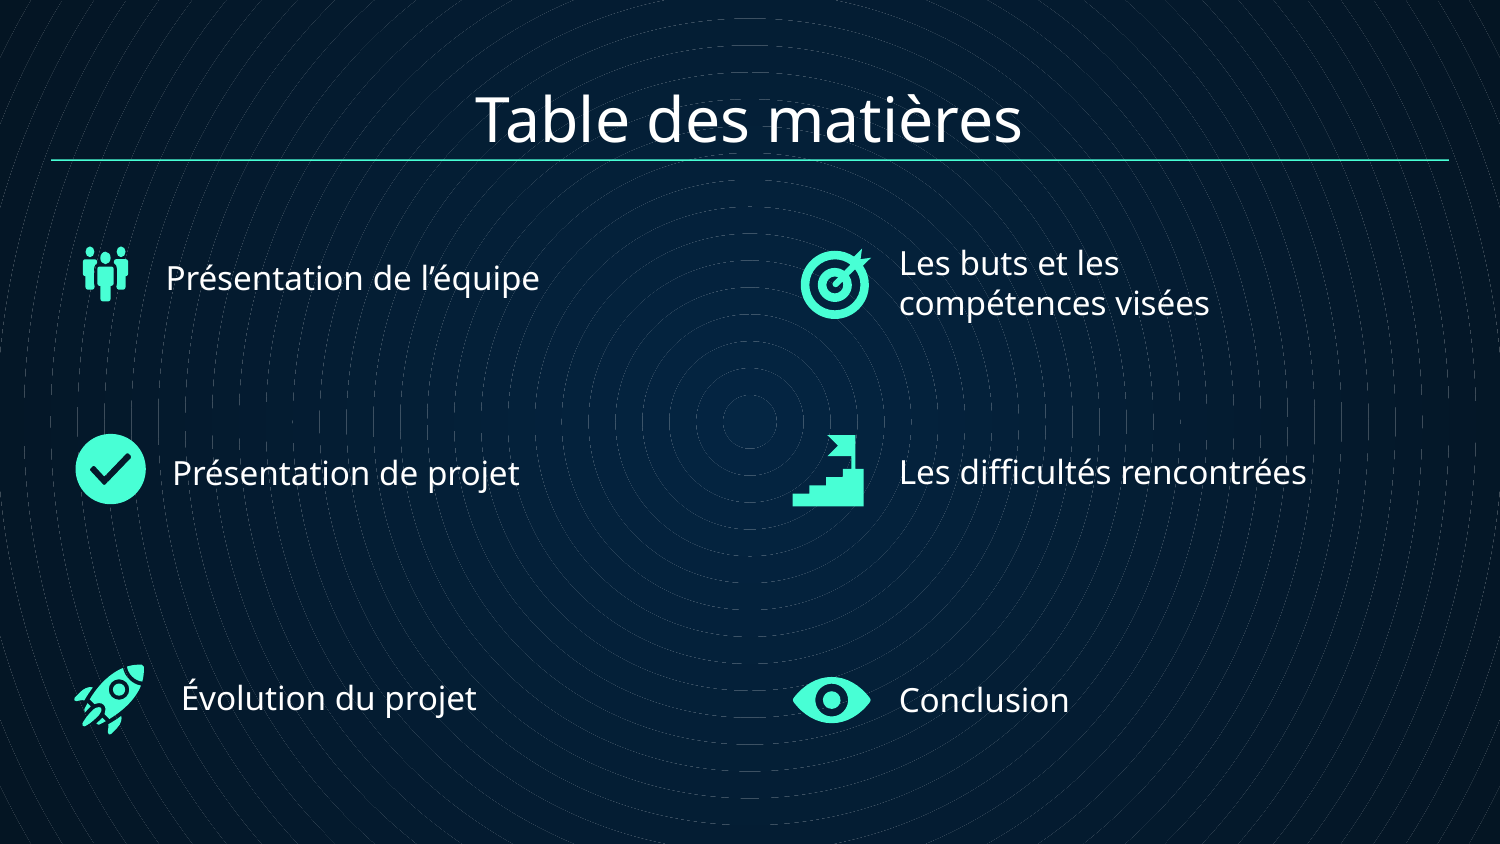

# Table des matières
Les buts et les compétences visées
Présentation de l’équipe
Les difficultés rencontrées
Présentation de projet
Conclusion
Évolution du projet